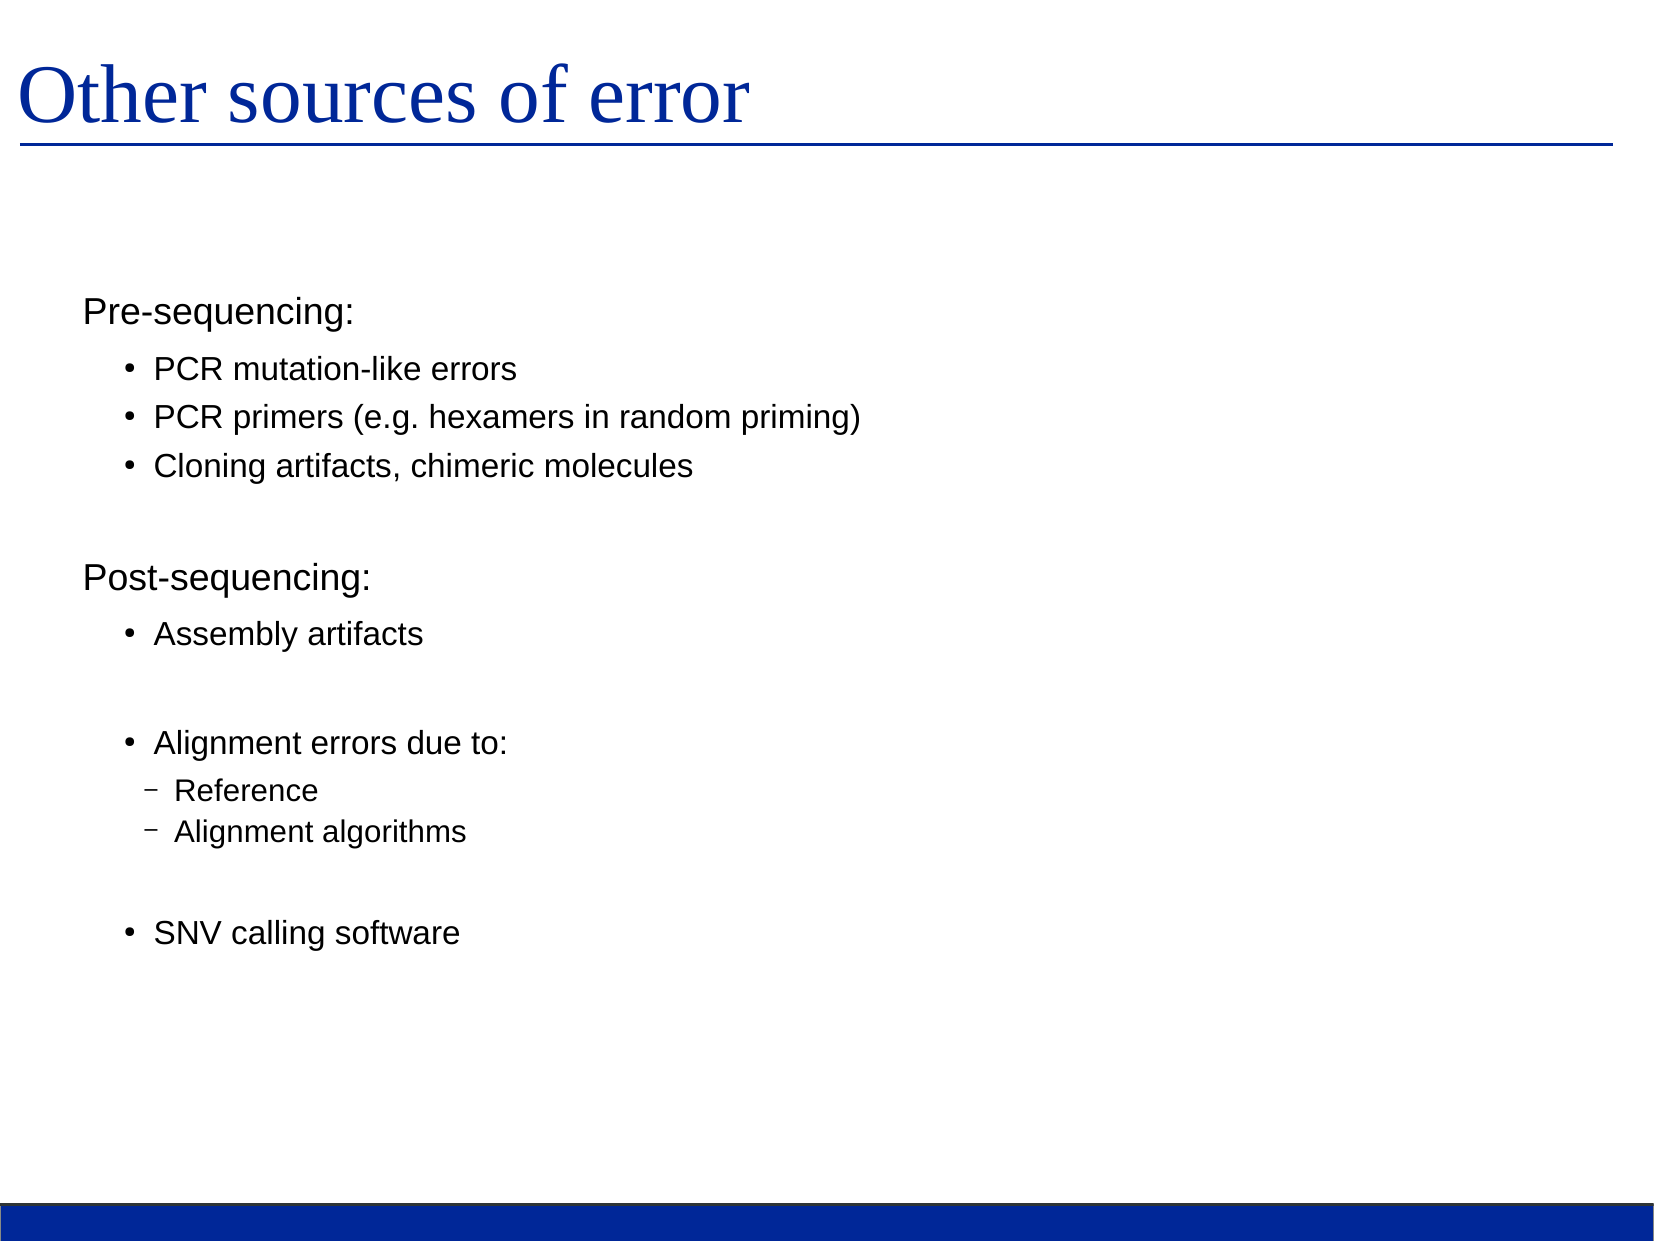

# Other sources of error
Pre-sequencing:
PCR mutation-like errors
PCR primers (e.g. hexamers in random priming)
Cloning artifacts, chimeric molecules
Post-sequencing:
Assembly artifacts
Alignment errors due to:
Reference
Alignment algorithms
SNV calling software